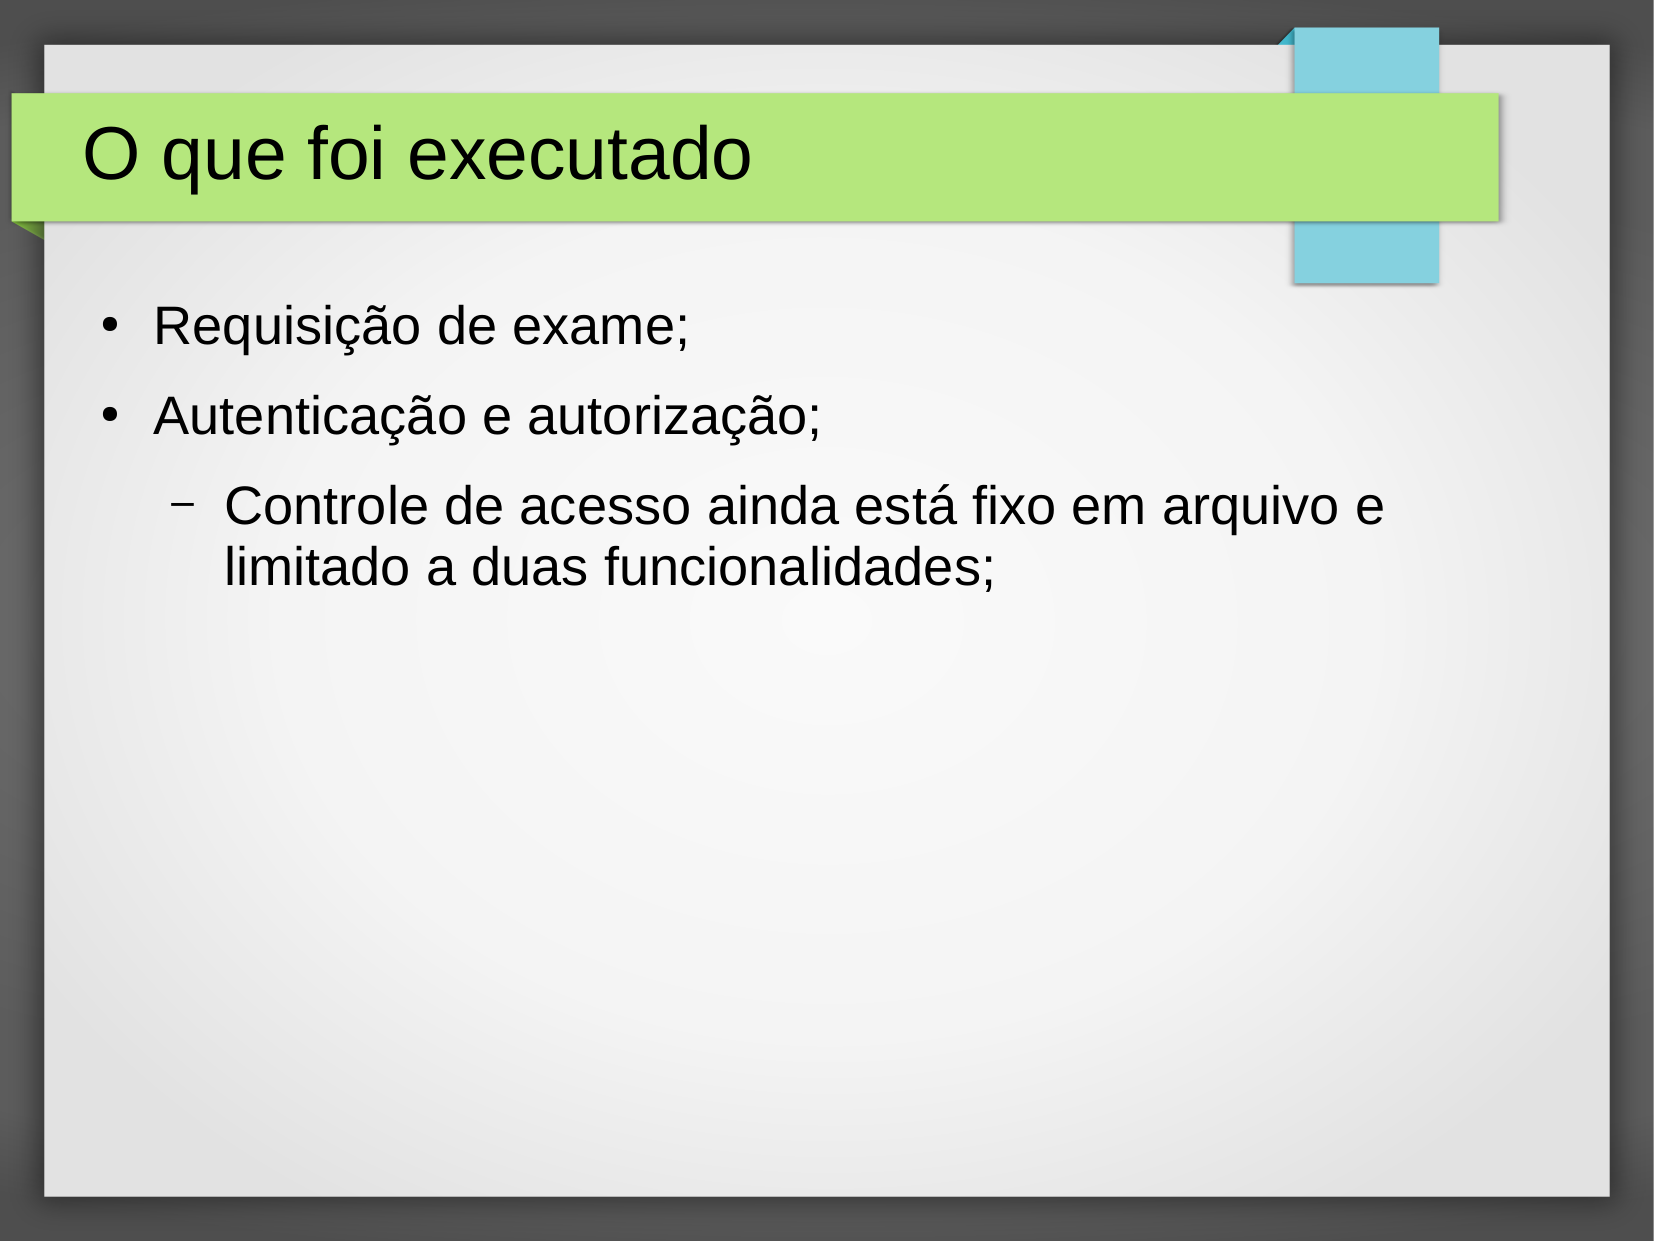

# O que foi executado
Requisição de exame;
Autenticação e autorização;
Controle de acesso ainda está fixo em arquivo e limitado a duas funcionalidades;